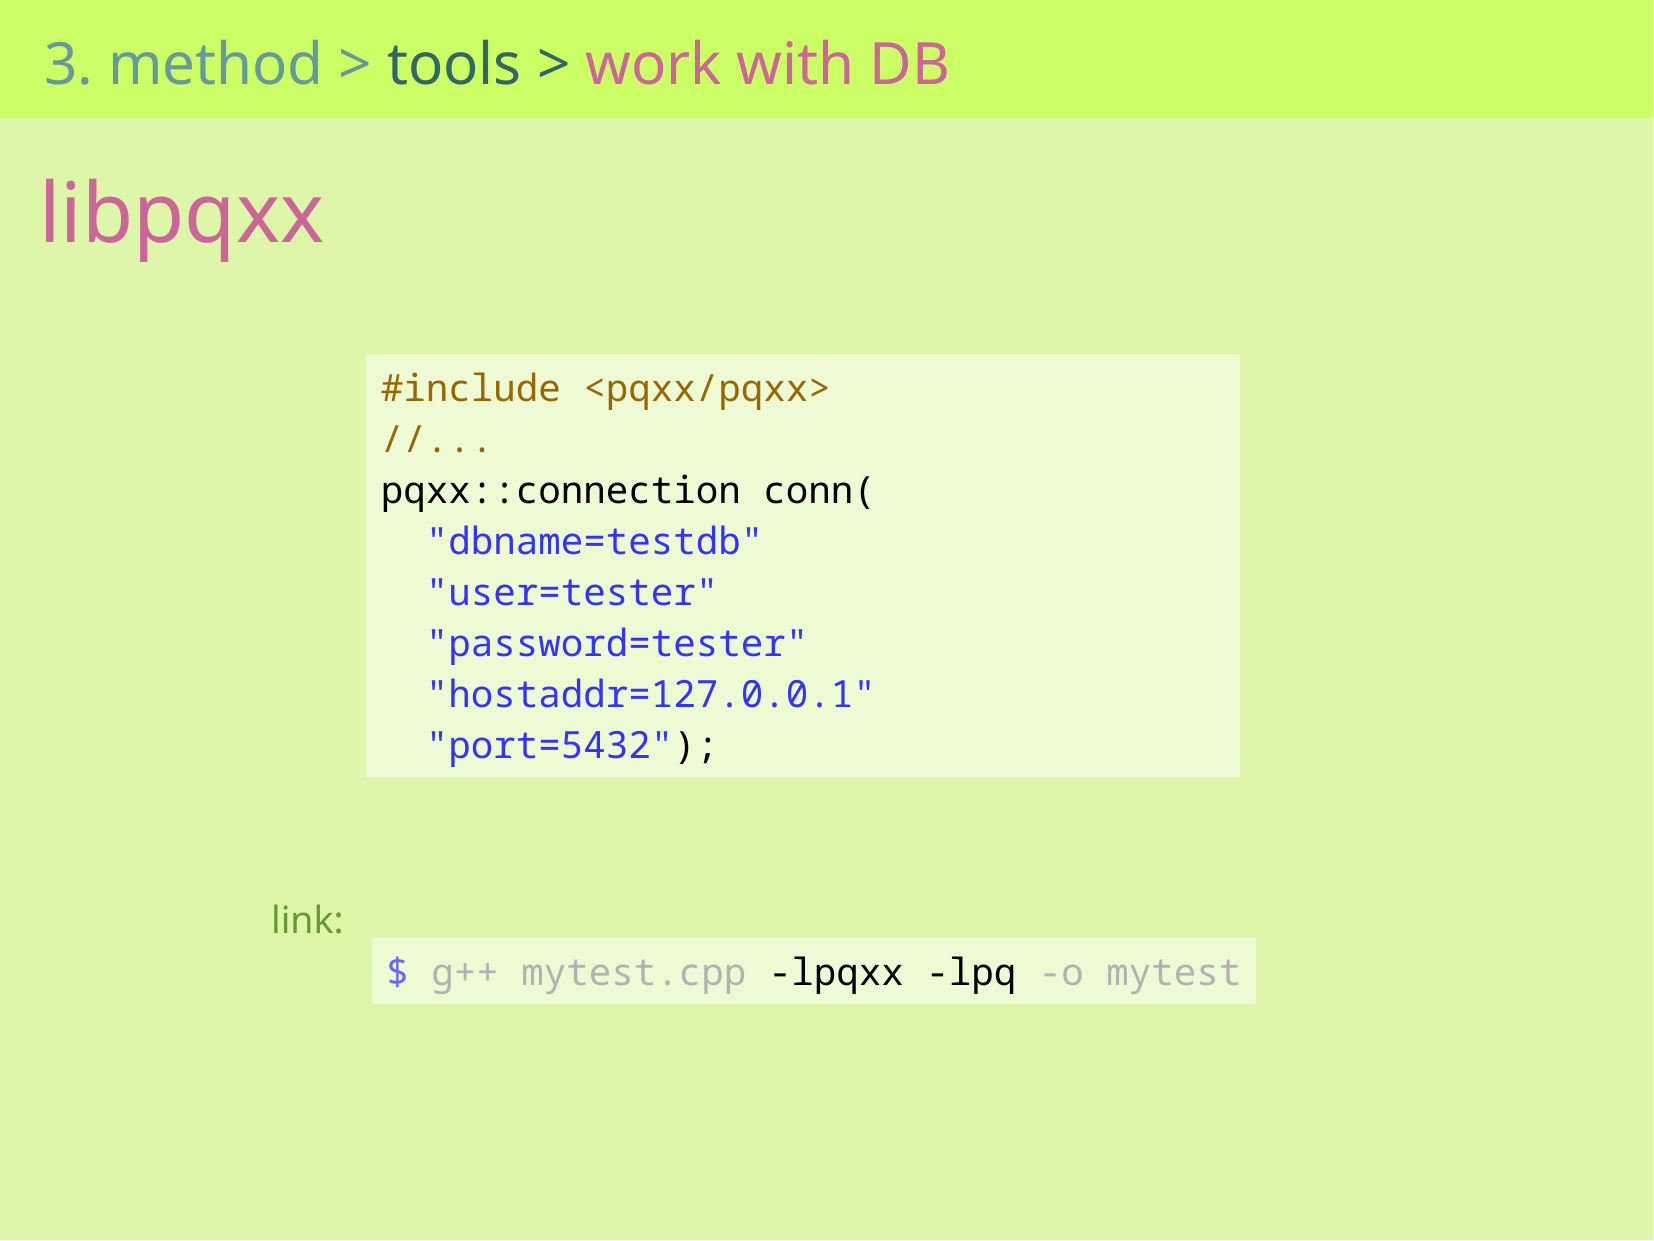

3. method > tools > work with DB
libpqxx
#include <pqxx/pqxx>
//...
pqxx::connection conn(
 "dbname=testdb"
 "user=tester"
 "password=tester"
 "hostaddr=127.0.0.1"
 "port=5432");
link:
$ g++ mytest.cpp -lpqxx -lpq -o mytest